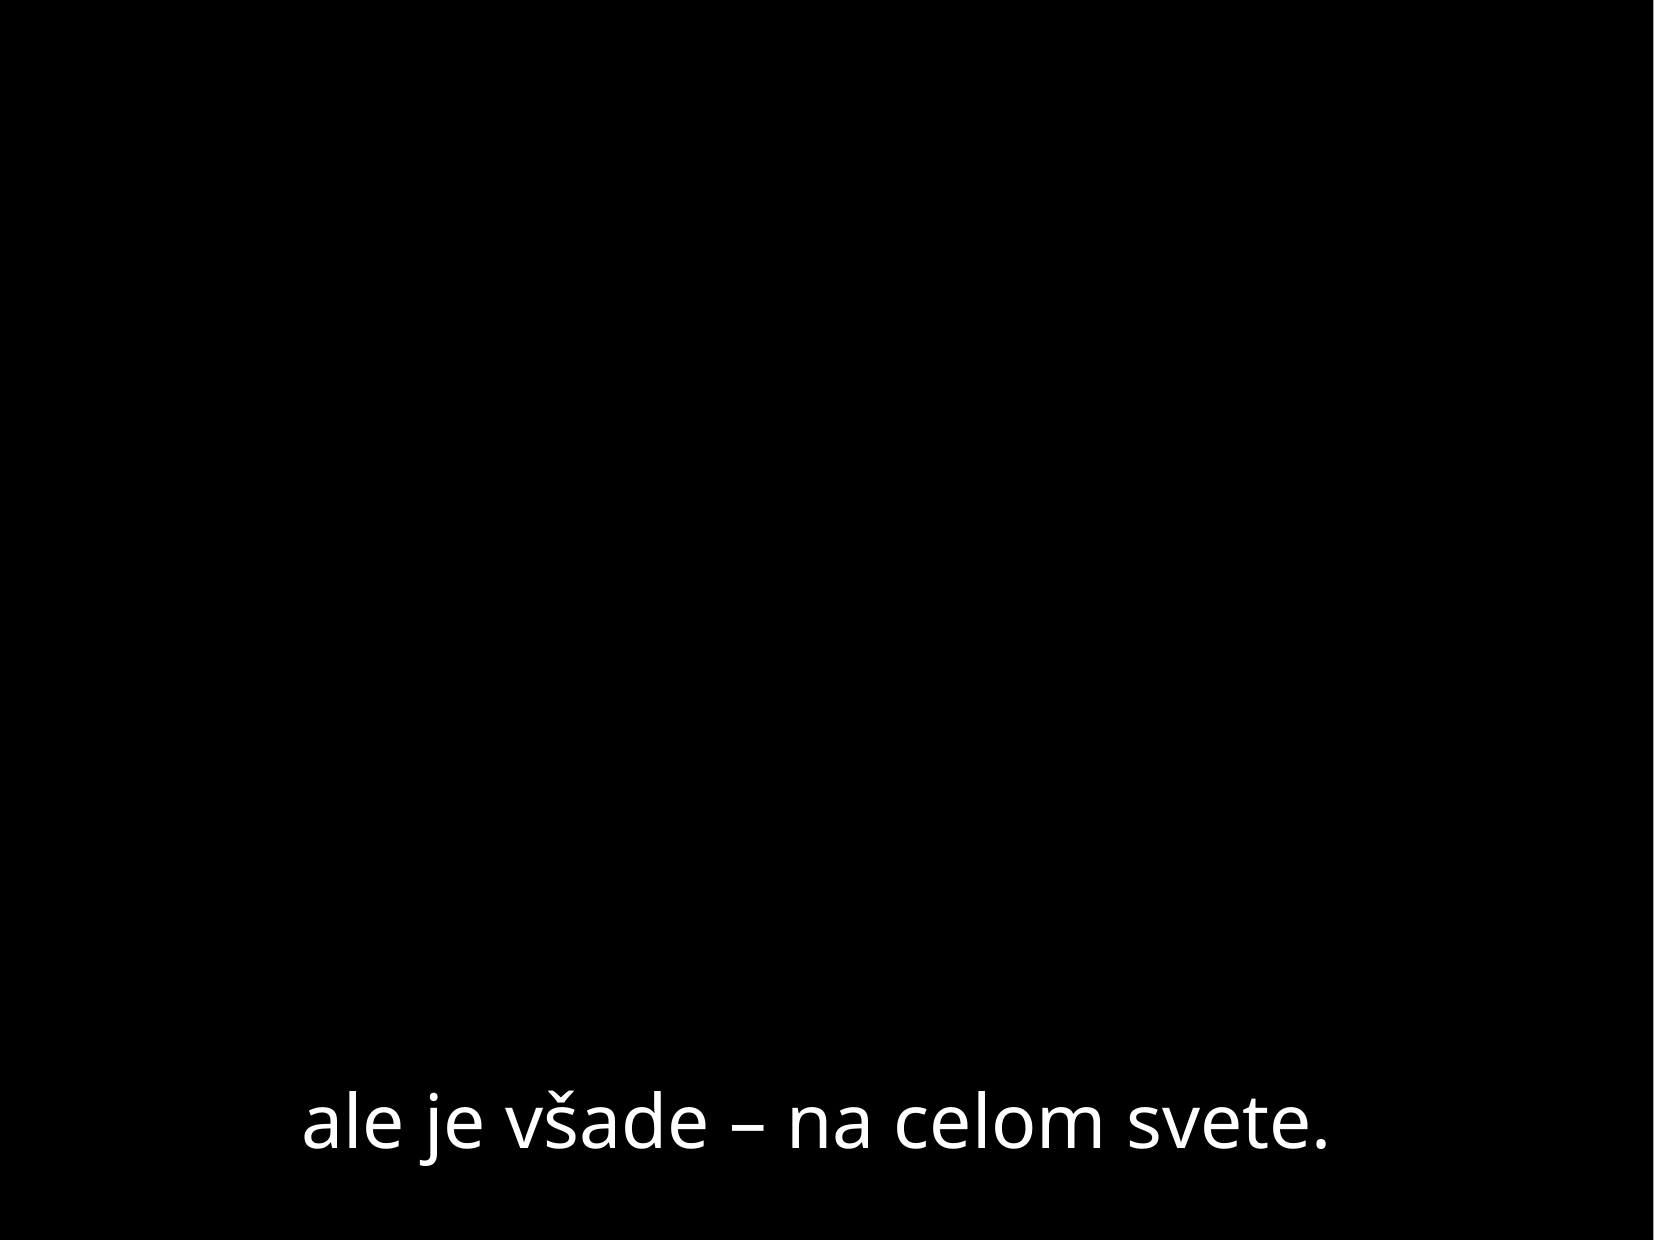

# ale je všade – na celom svete.